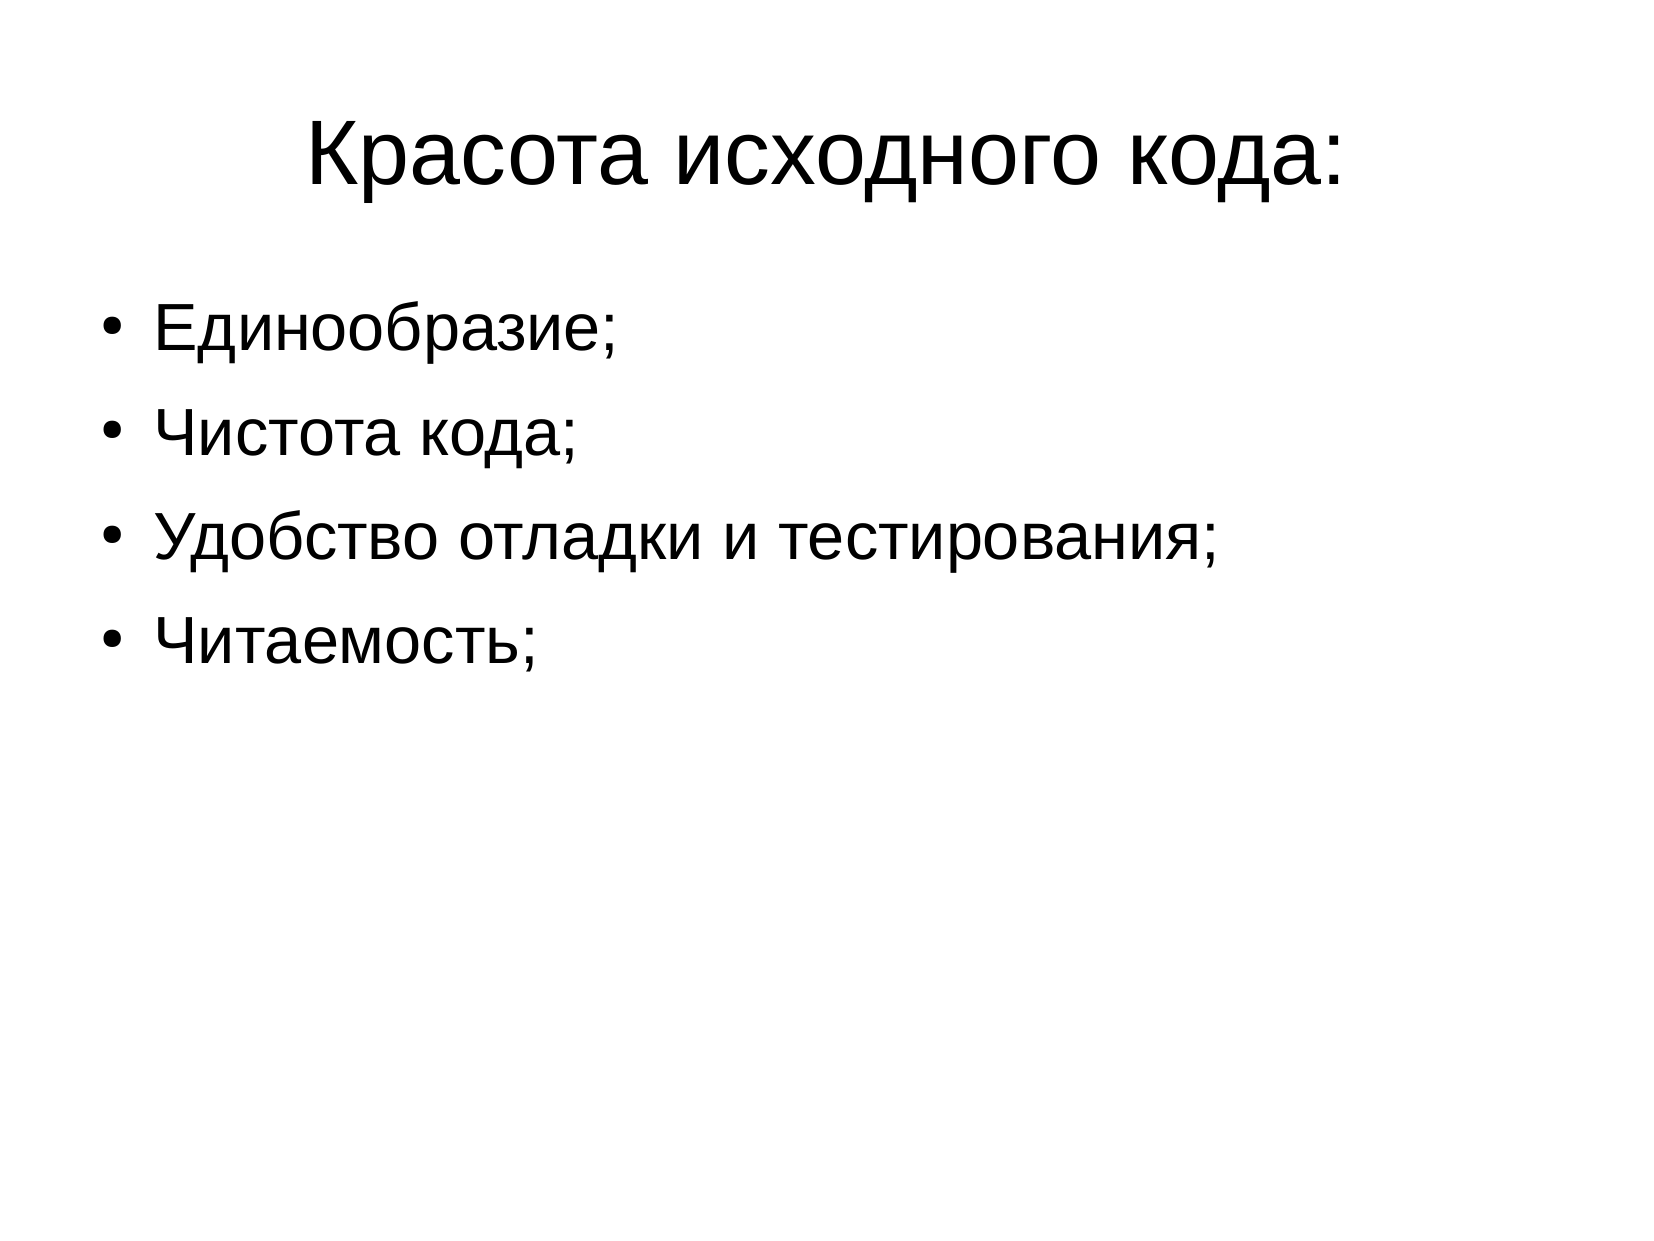

# Красота исходного кода:
Единообразие;
Чистота кода;
Удобство отладки и тестирования;
Читаемость;